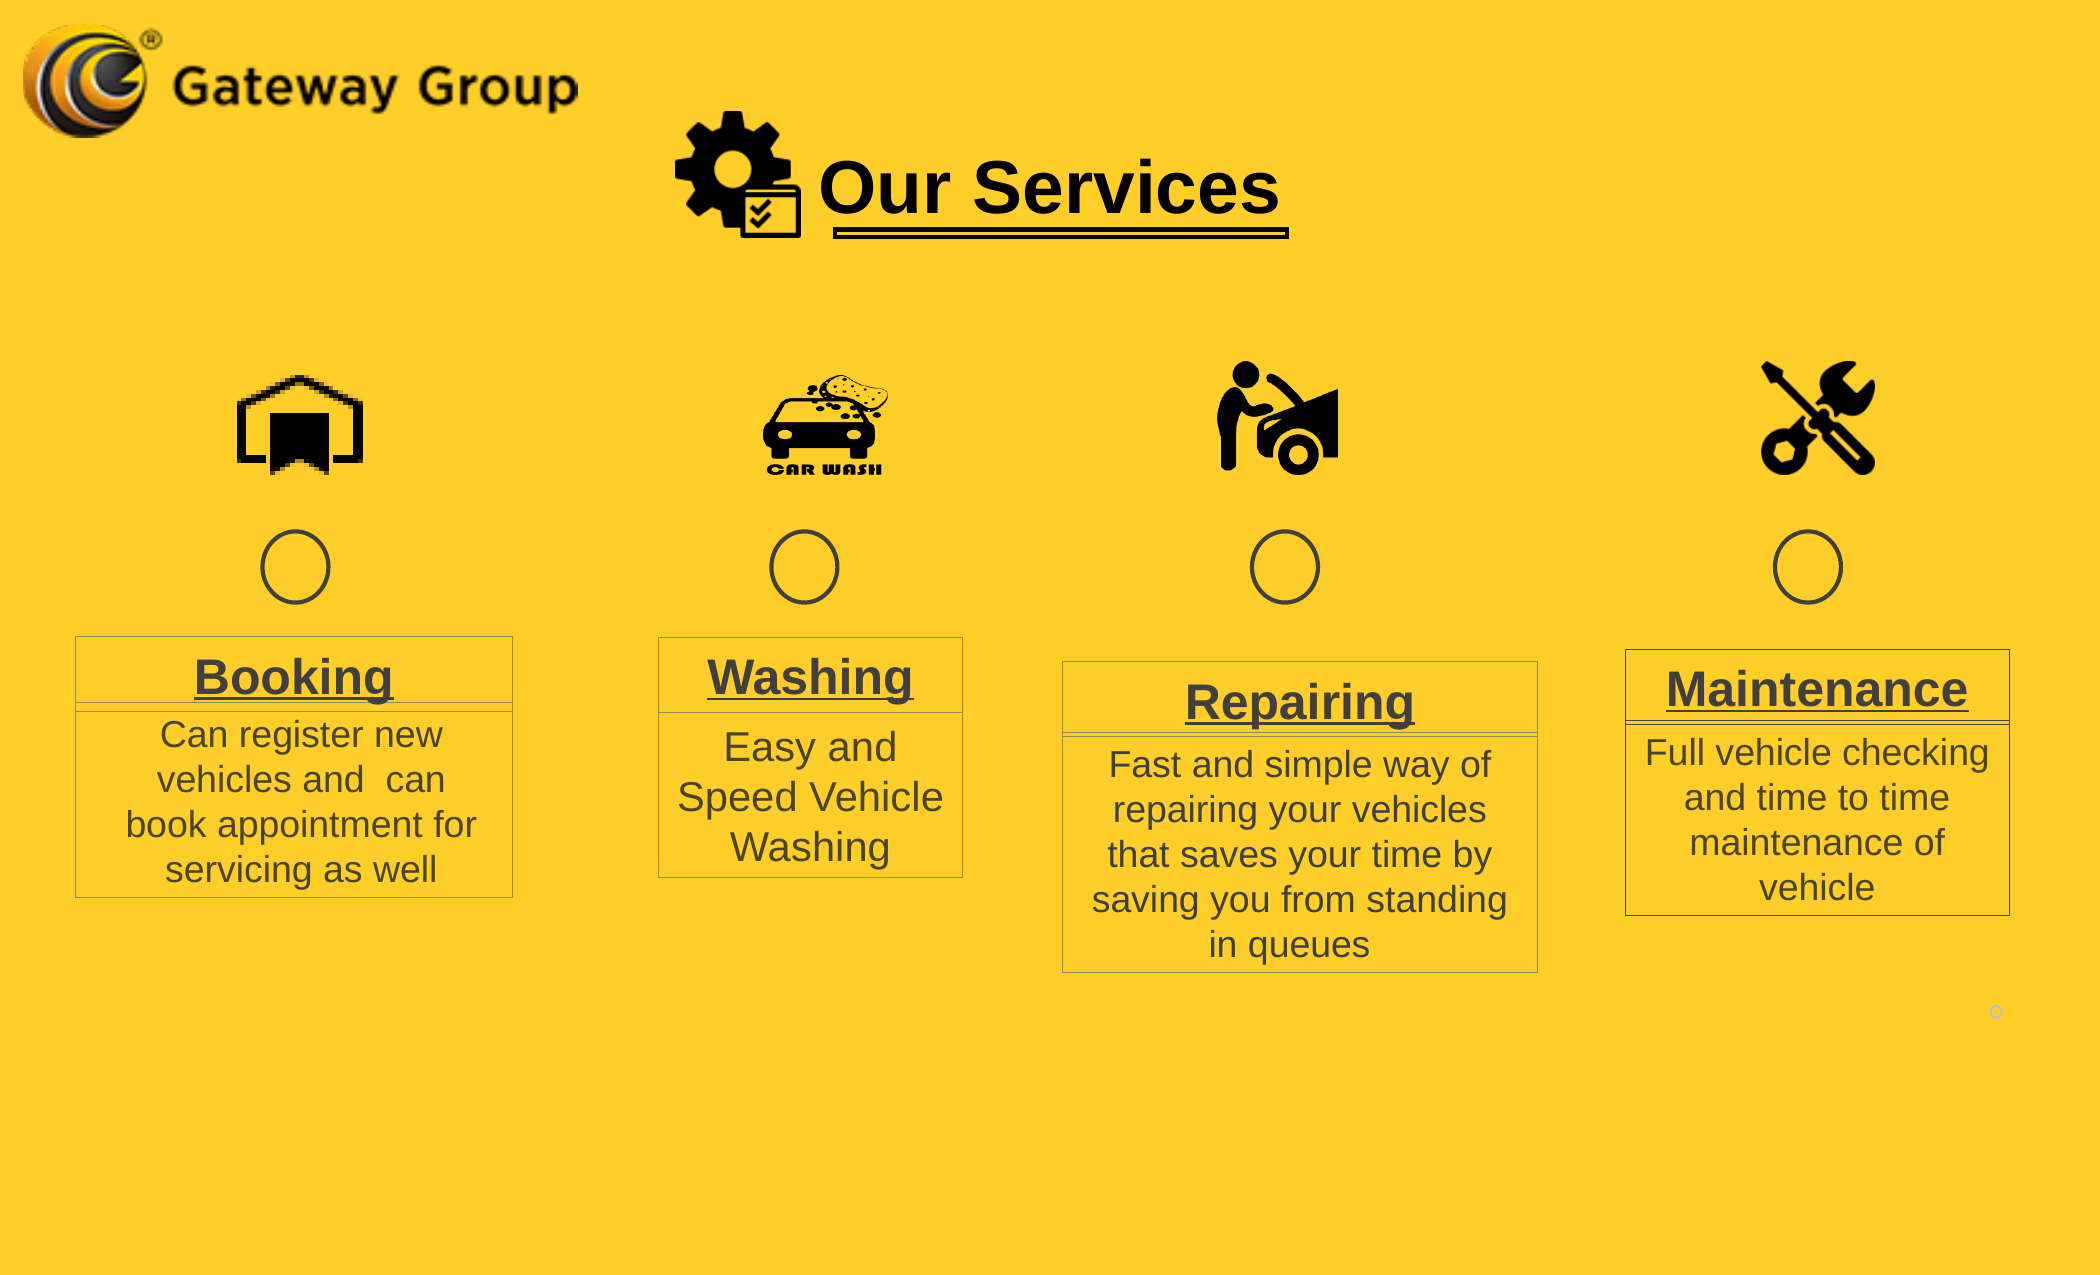

Our Services
Booking
Can register new vehicles and can book appointment for servicing as well
Washing
Easy and Speed Vehicle Washing
Maintenance
Full vehicle checking and time to time maintenance of vehicle
Repairing
Fast and simple way of repairing your vehicles that saves your time by saving you from standing in queues